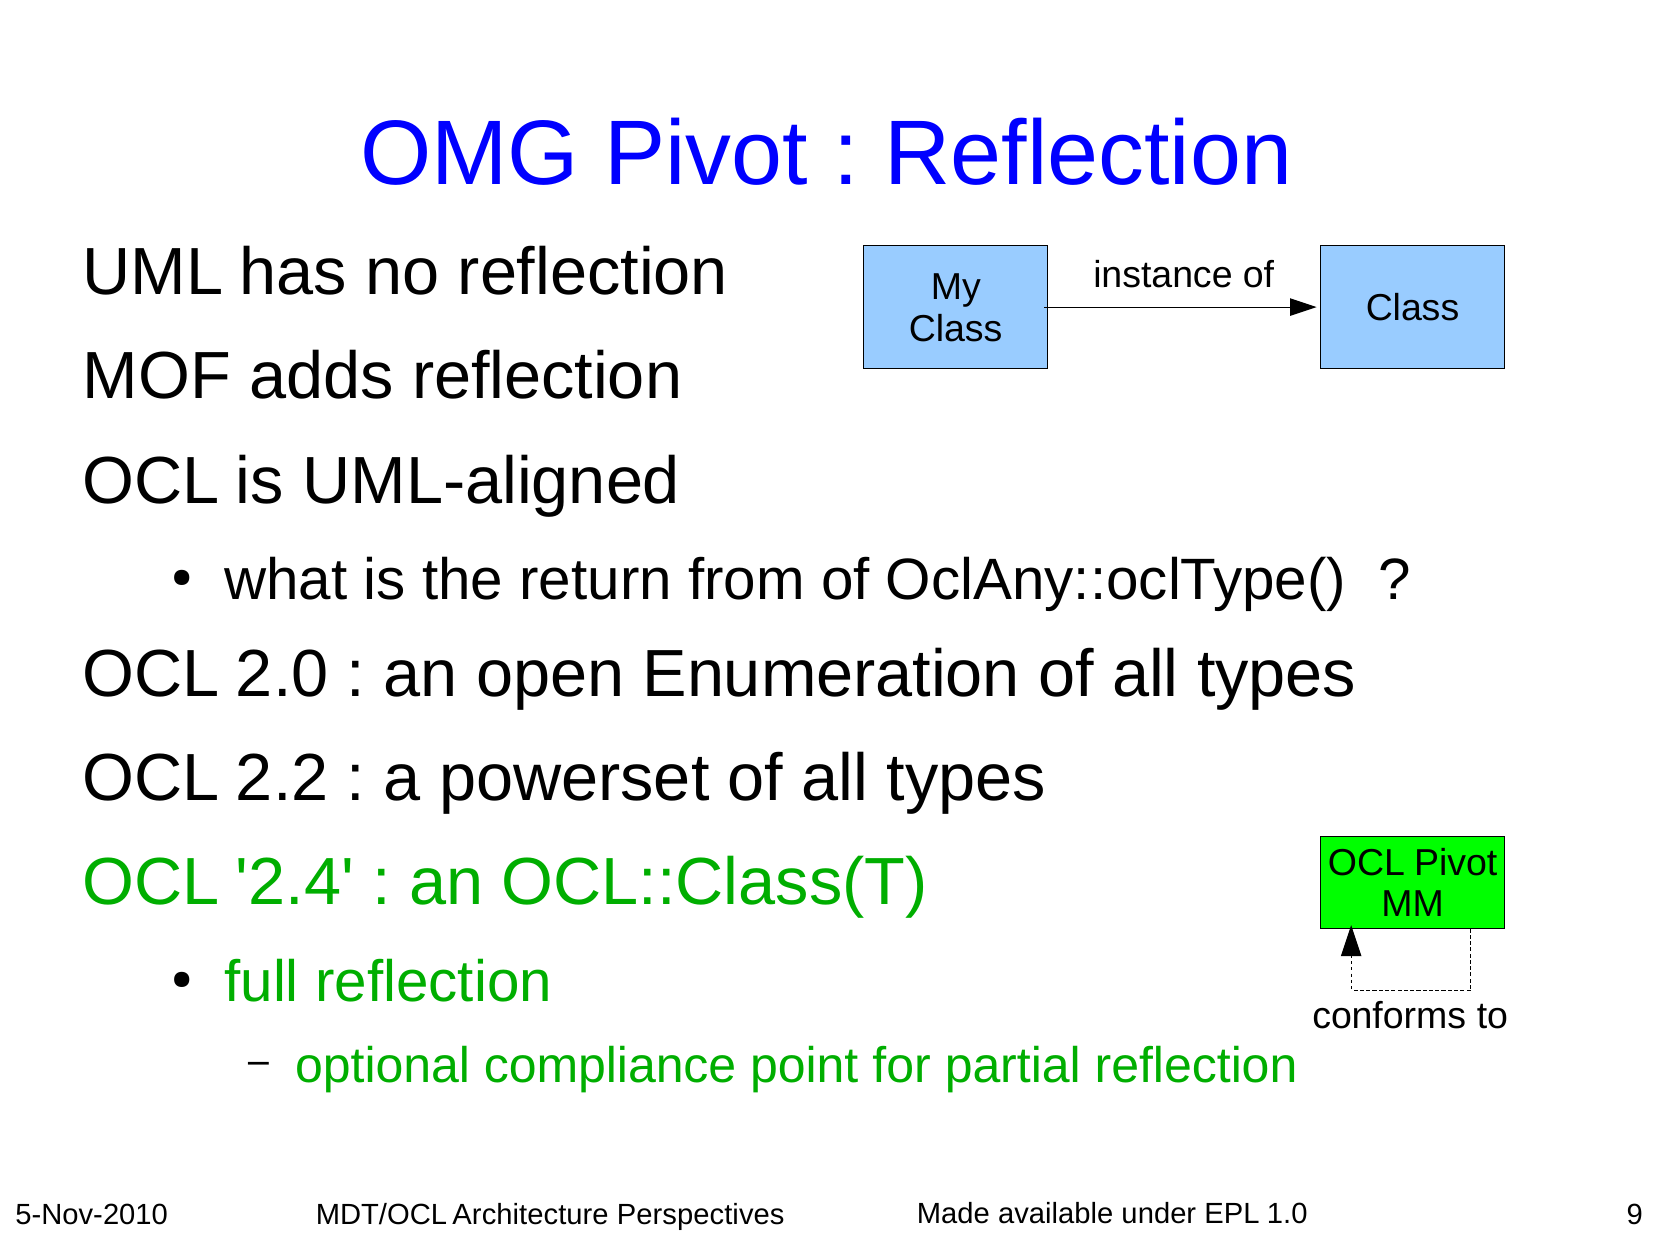

# OMG Pivot : Reflection
UML has no reflection
MOF adds reflection
OCL is UML-aligned
what is the return from of OclAny::oclType() ?
OCL 2.0 : an open Enumeration of all types
OCL 2.2 : a powerset of all types
OCL '2.4' : an OCL::Class(T)
full reflection
optional compliance point for partial reflection
My
Class
Class
instance of
OCL Pivot
MM
conforms to
5-Nov-2010
MDT/OCL Architecture Perspectives
9